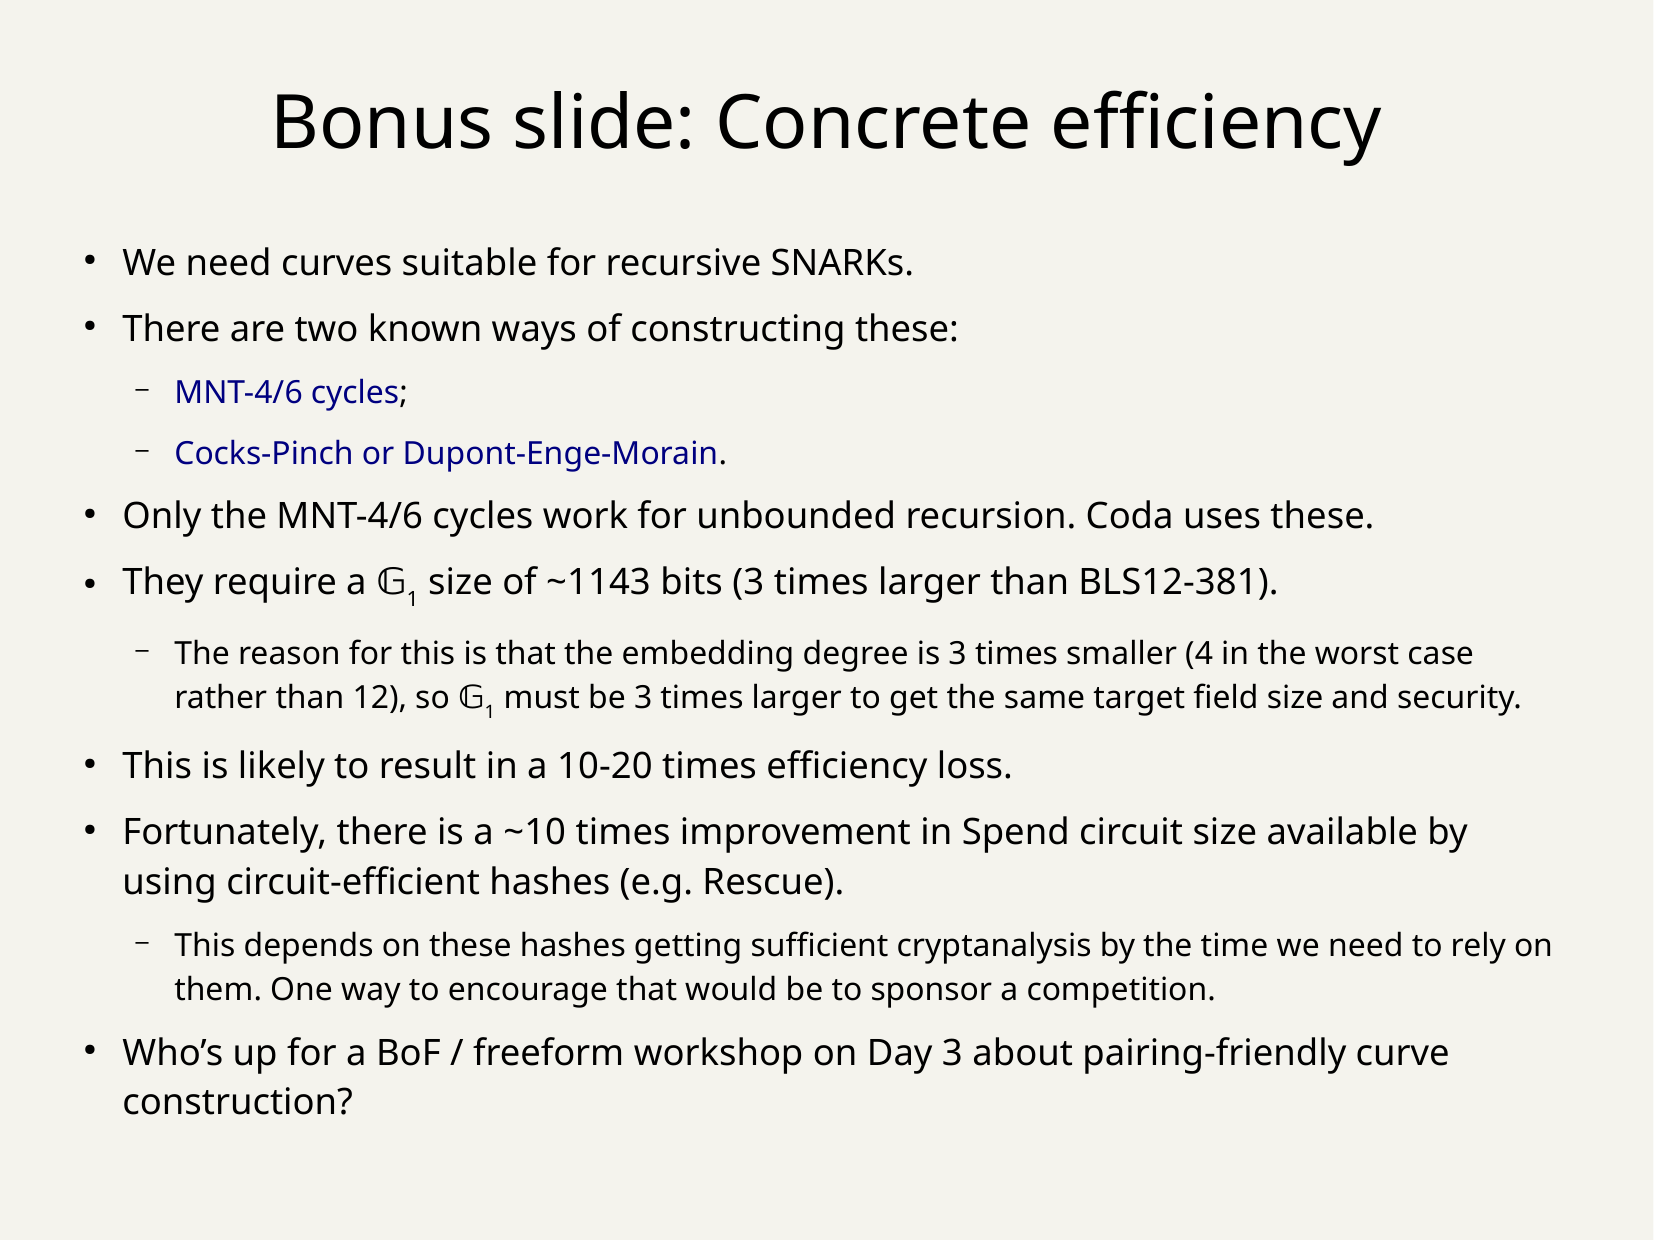

# Bonus slide: Concrete efficiency
We need curves suitable for recursive SNARKs.
There are two known ways of constructing these:
MNT-4/6 cycles;
Cocks-Pinch or Dupont-Enge-Morain.
Only the MNT-4/6 cycles work for unbounded recursion. Coda uses these.
They require a 𝔾1 size of ~1143 bits (3 times larger than BLS12-381).
The reason for this is that the embedding degree is 3 times smaller (4 in the worst case rather than 12), so 𝔾1 must be 3 times larger to get the same target field size and security.
This is likely to result in a 10-20 times efficiency loss.
Fortunately, there is a ~10 times improvement in Spend circuit size available by using circuit-efficient hashes (e.g. Rescue).
This depends on these hashes getting sufficient cryptanalysis by the time we need to rely on them. One way to encourage that would be to sponsor a competition.
Who’s up for a BoF / freeform workshop on Day 3 about pairing-friendly curve construction?